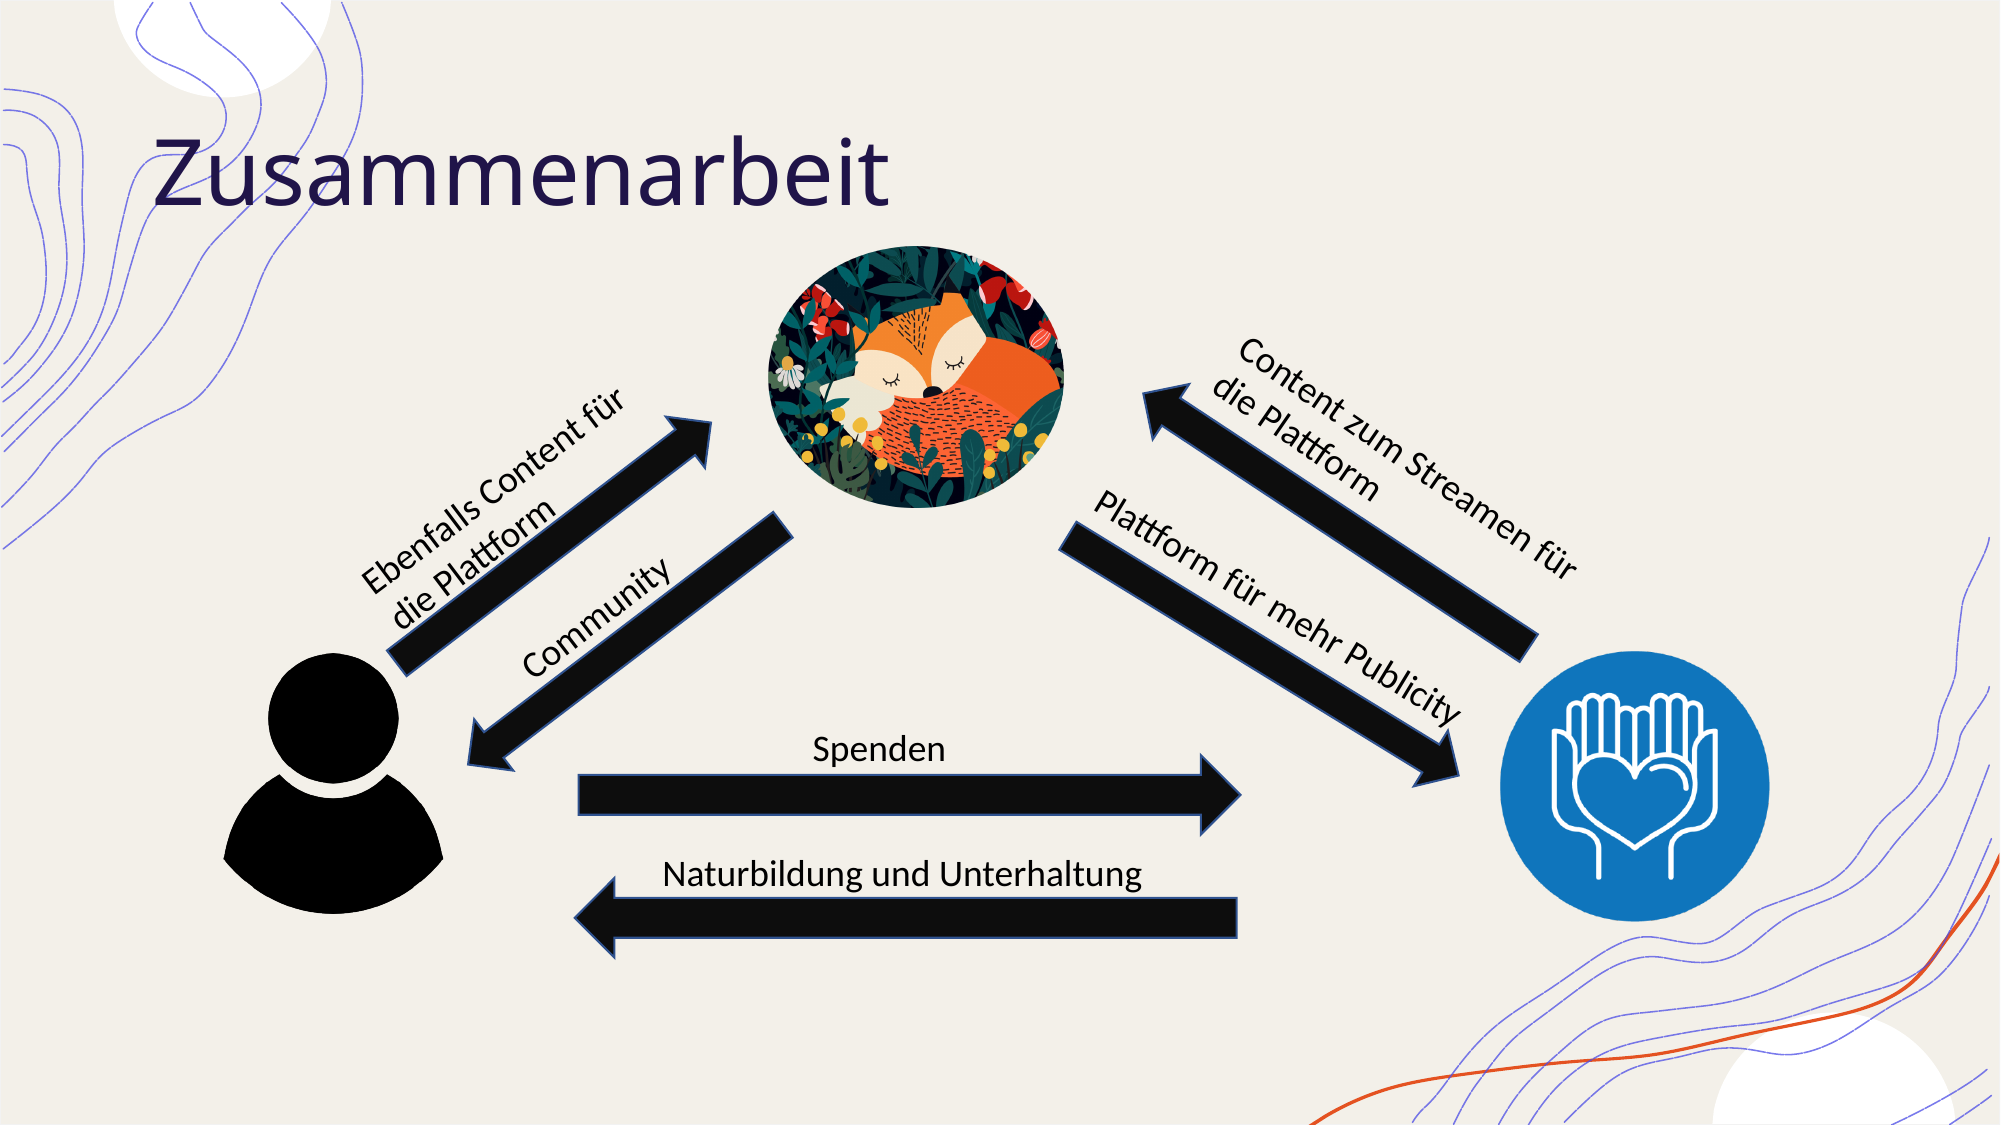

# Zusammenarbeit
Content zum Streamen für die Plattform
Ebenfalls Content für die Plattform
 Plattform für mehr Publicity
Community
Spenden
Naturbildung und Unterhaltung